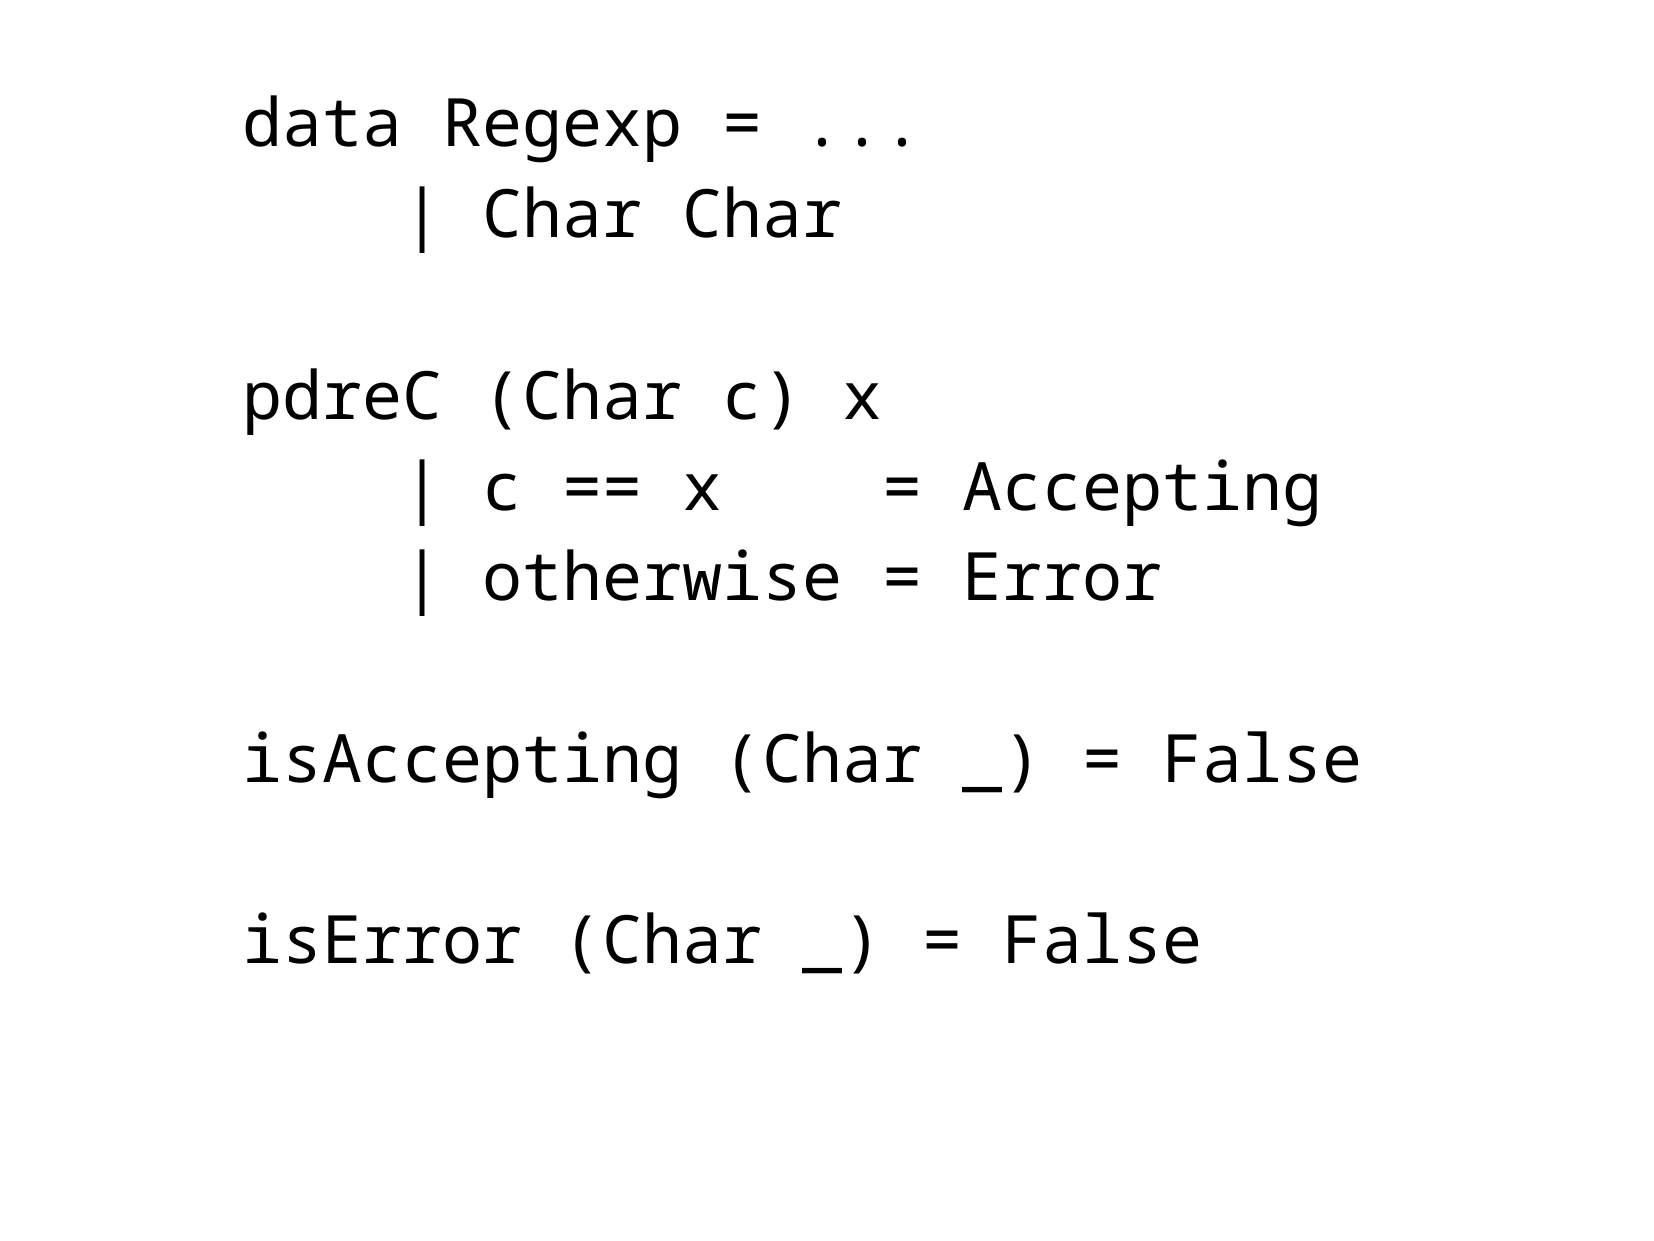

# data Regexp = ...
 | Char Char
 pdreC (Char c) x
 | c == x = Accepting
 | otherwise = Error
 isAccepting (Char _) = False
 isError (Char _) = False